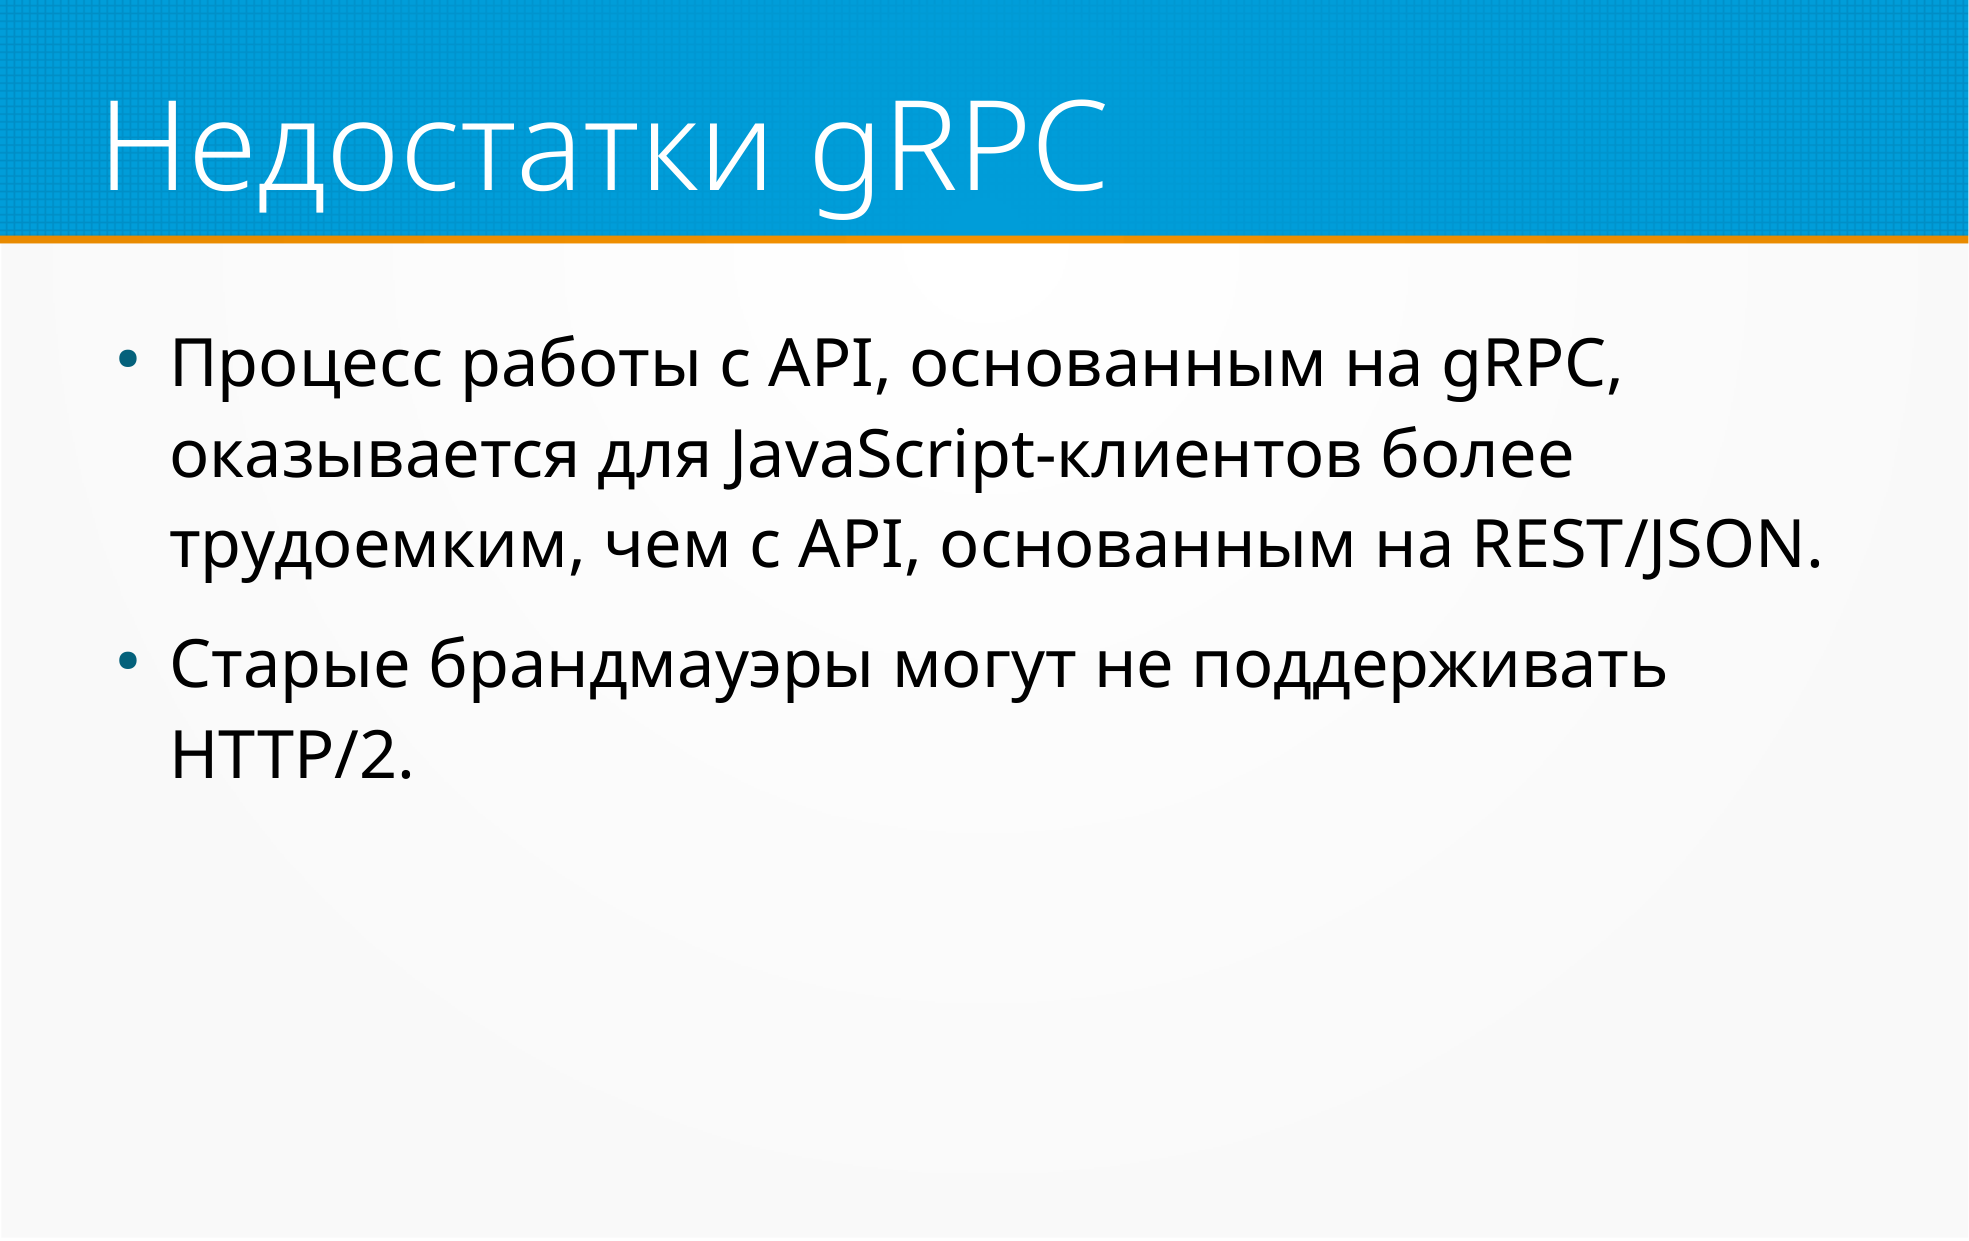

# Недостатки gRPC
Процесс работы с API, основанным на gRPC, оказывается для JavaScript-клиентов более трудоемким, чем с API, основанным на REST/JSON.
Старые брандмауэры могут не поддерживать HTTP/2.